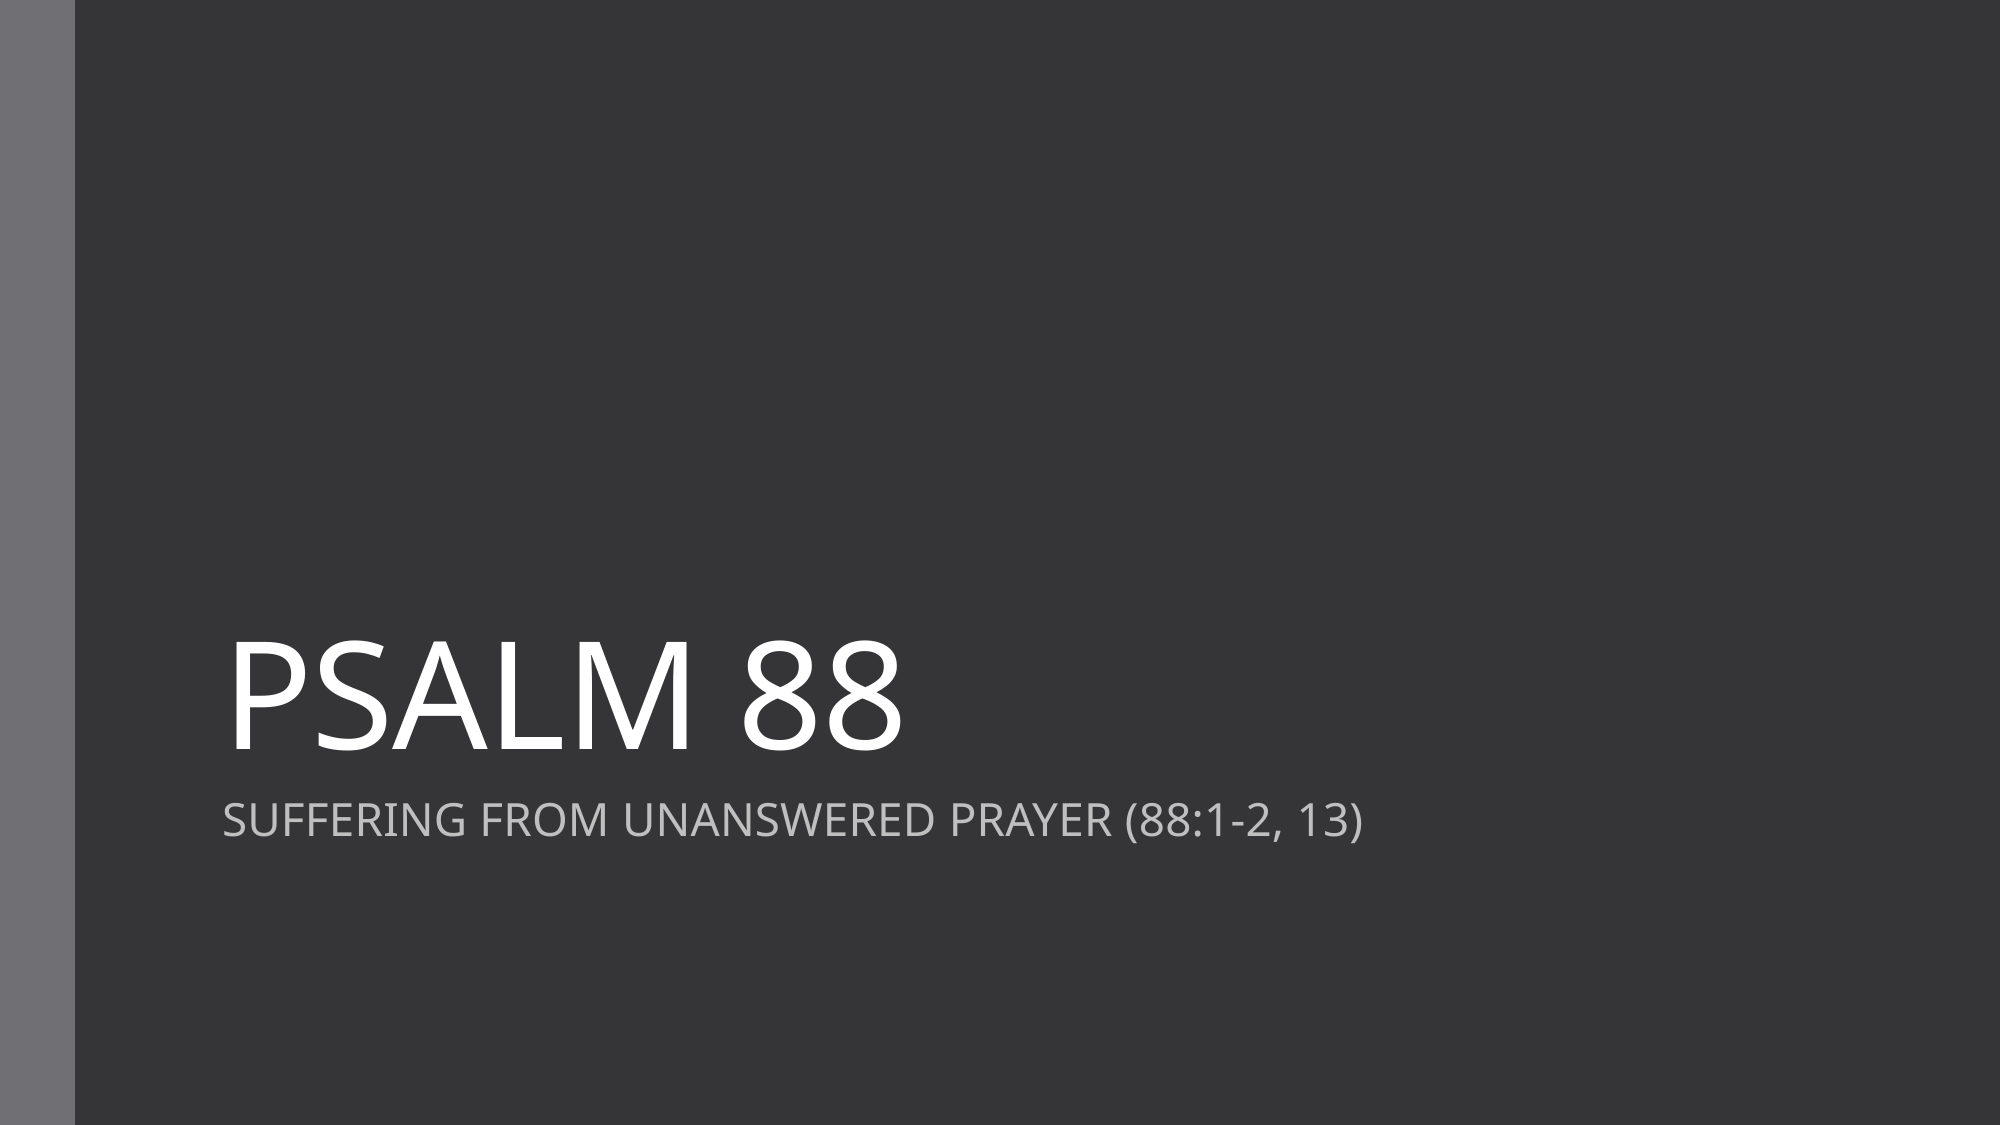

# PSALM 88
SUFFERING FROM UNANSWERED PRAYER (88:1-2, 13)